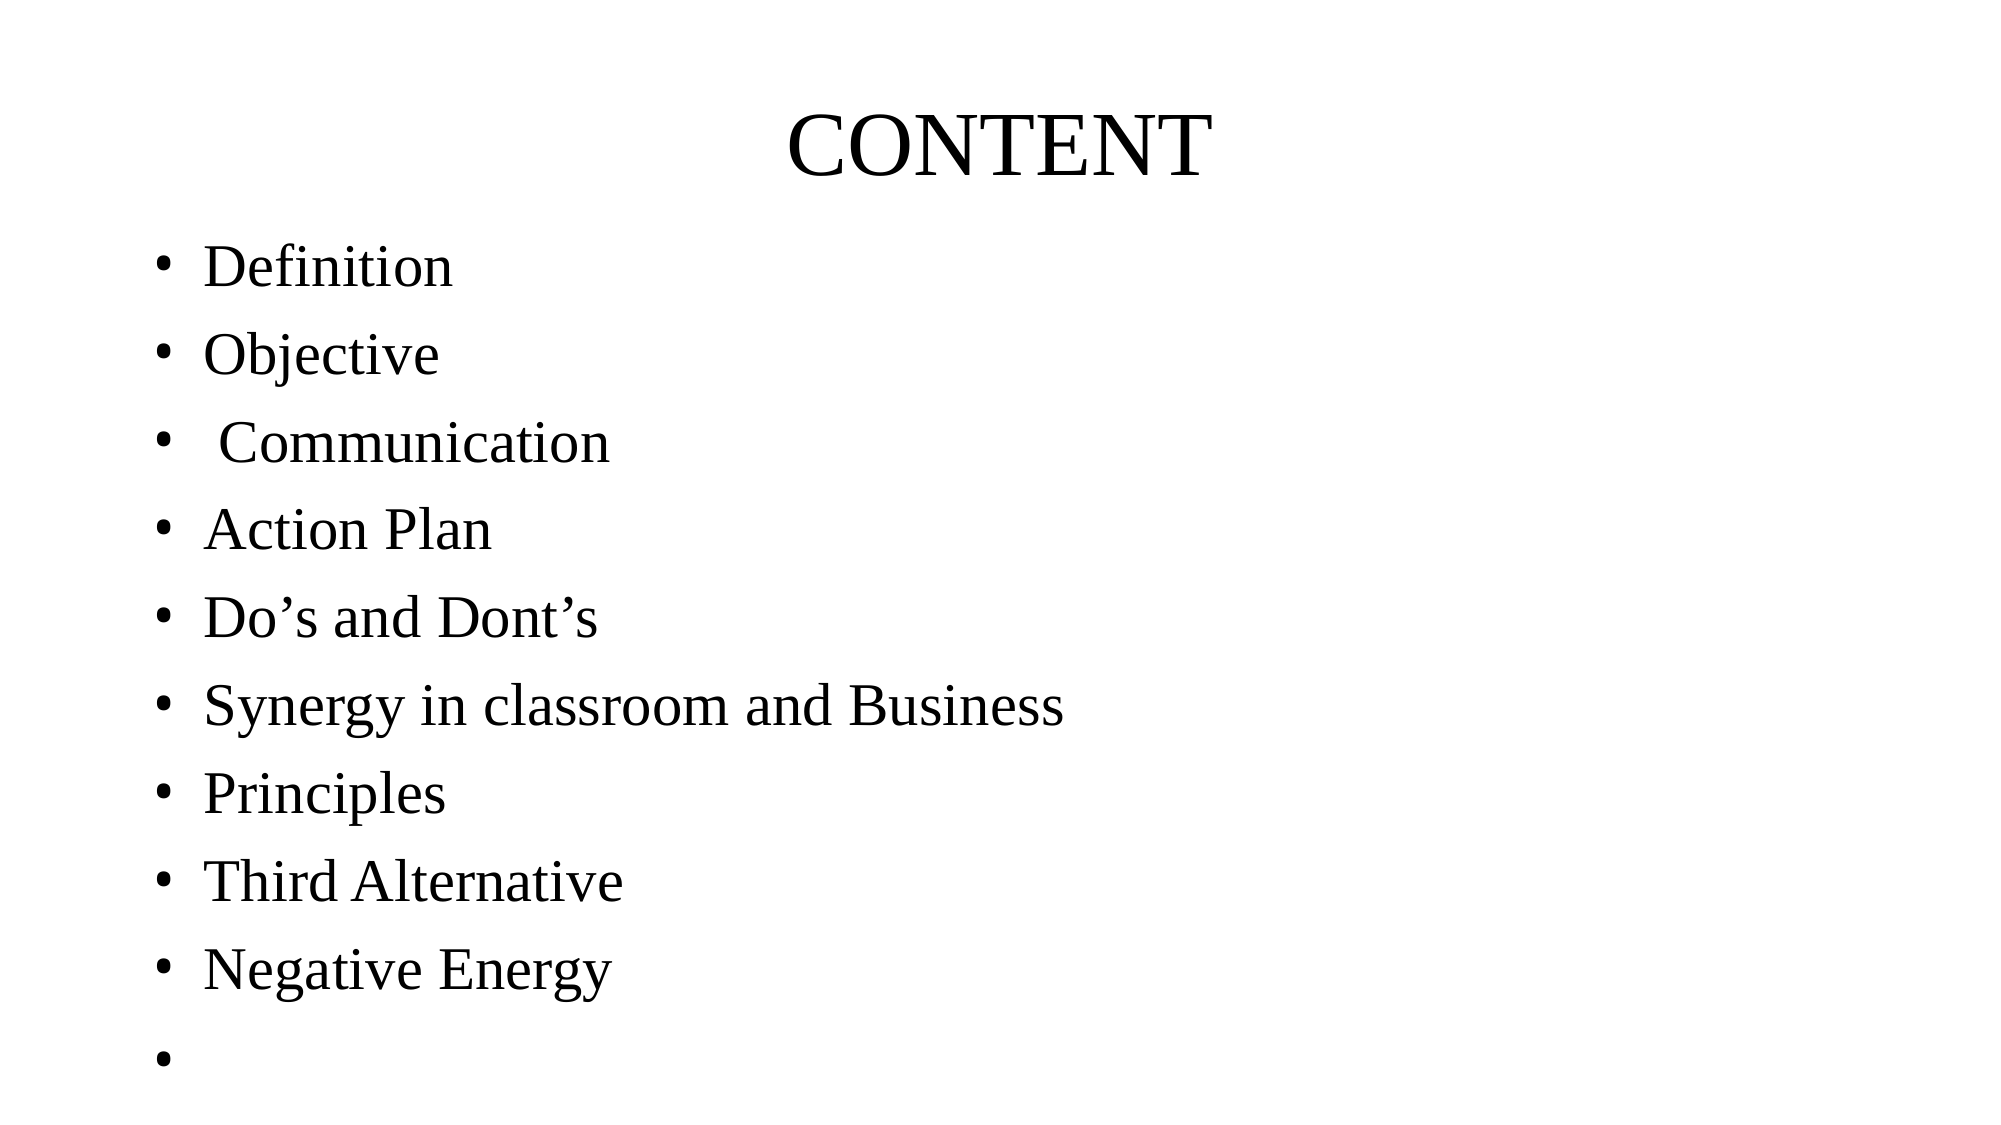

# CONTENT
Definition
Objective
 Communication
Action Plan
Do’s and Dont’s
Synergy in classroom and Business
Principles
Third Alternative
Negative Energy